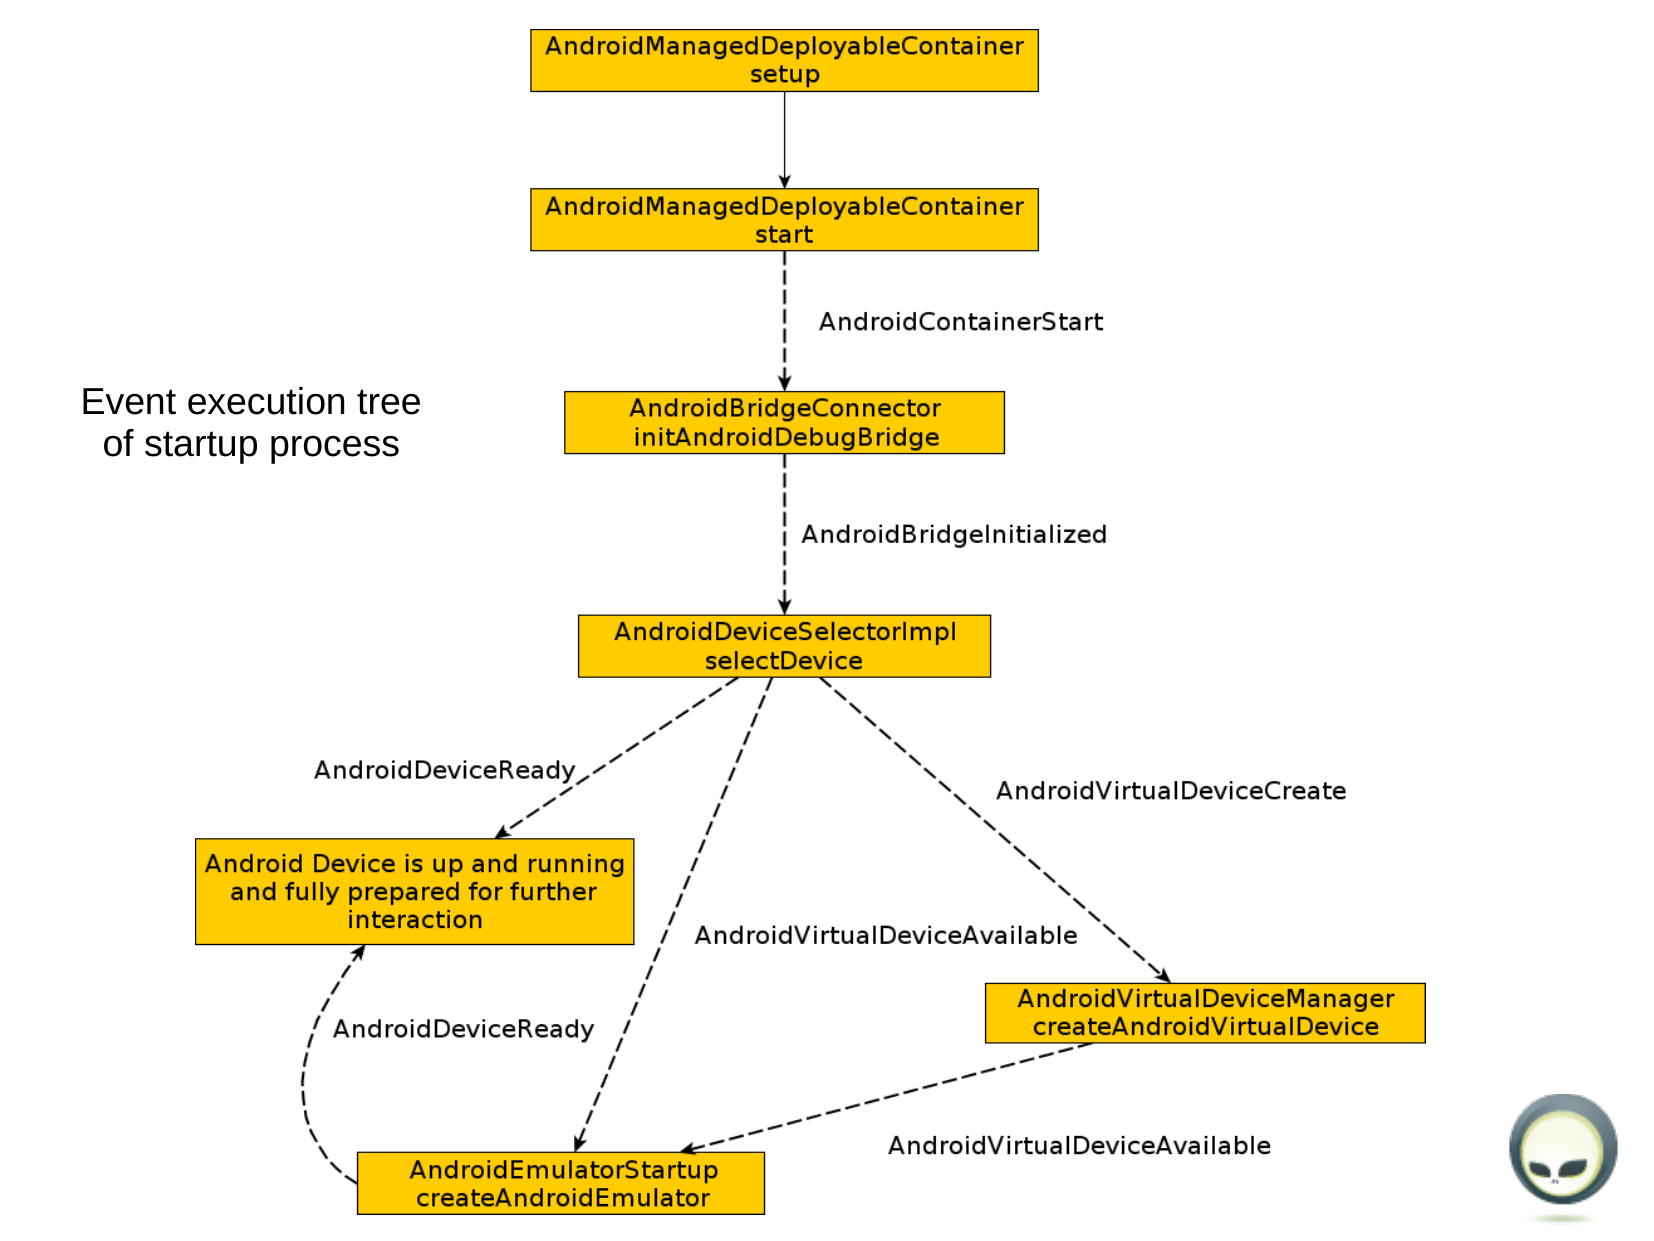

# Event execution tree of startup process